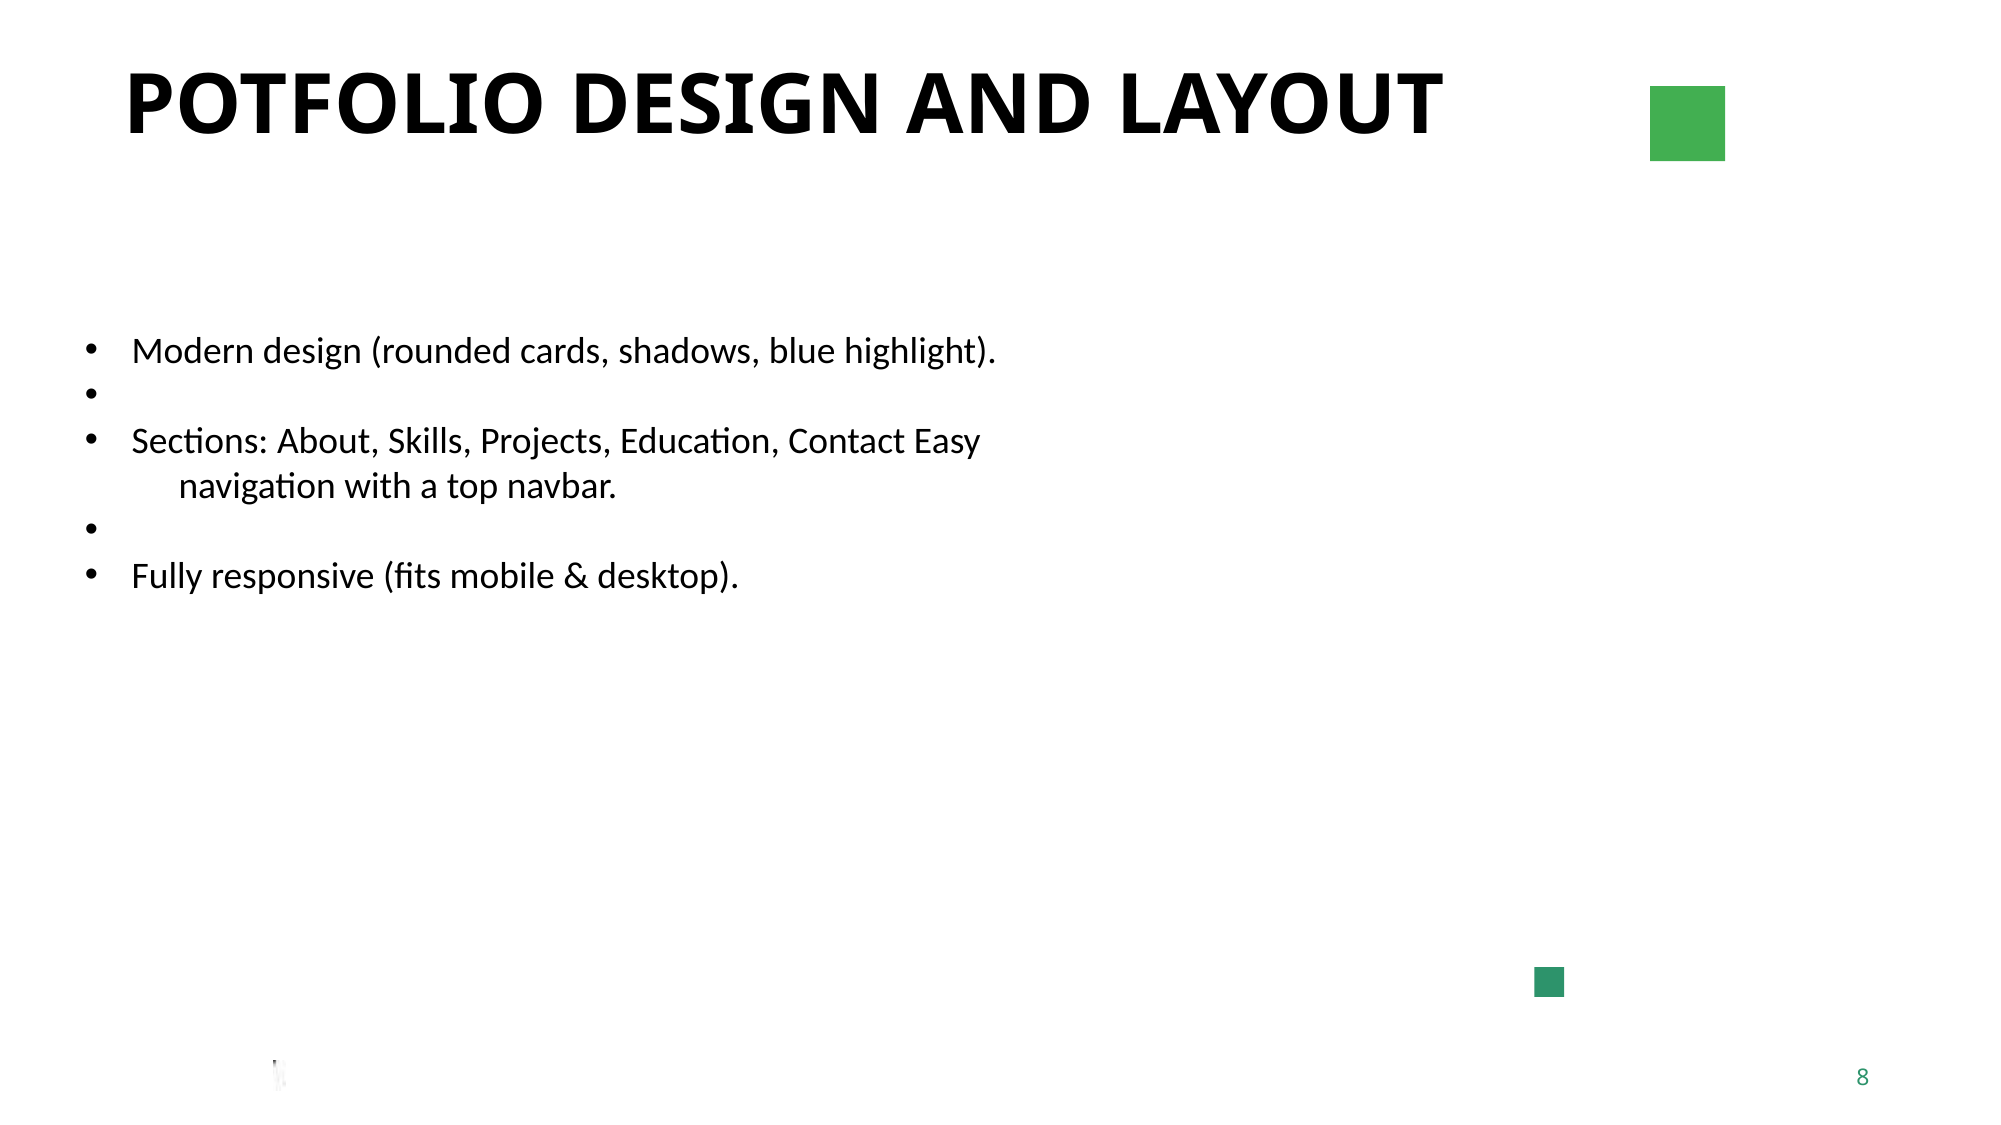

POTFOLIO DESIGN AND LAYOUT
Modern design (rounded cards, shadows, blue highlight).
Sections: About, Skills, Projects, Education, Contact Easy navigation with a top navbar.
Fully responsive (fits mobile & desktop).